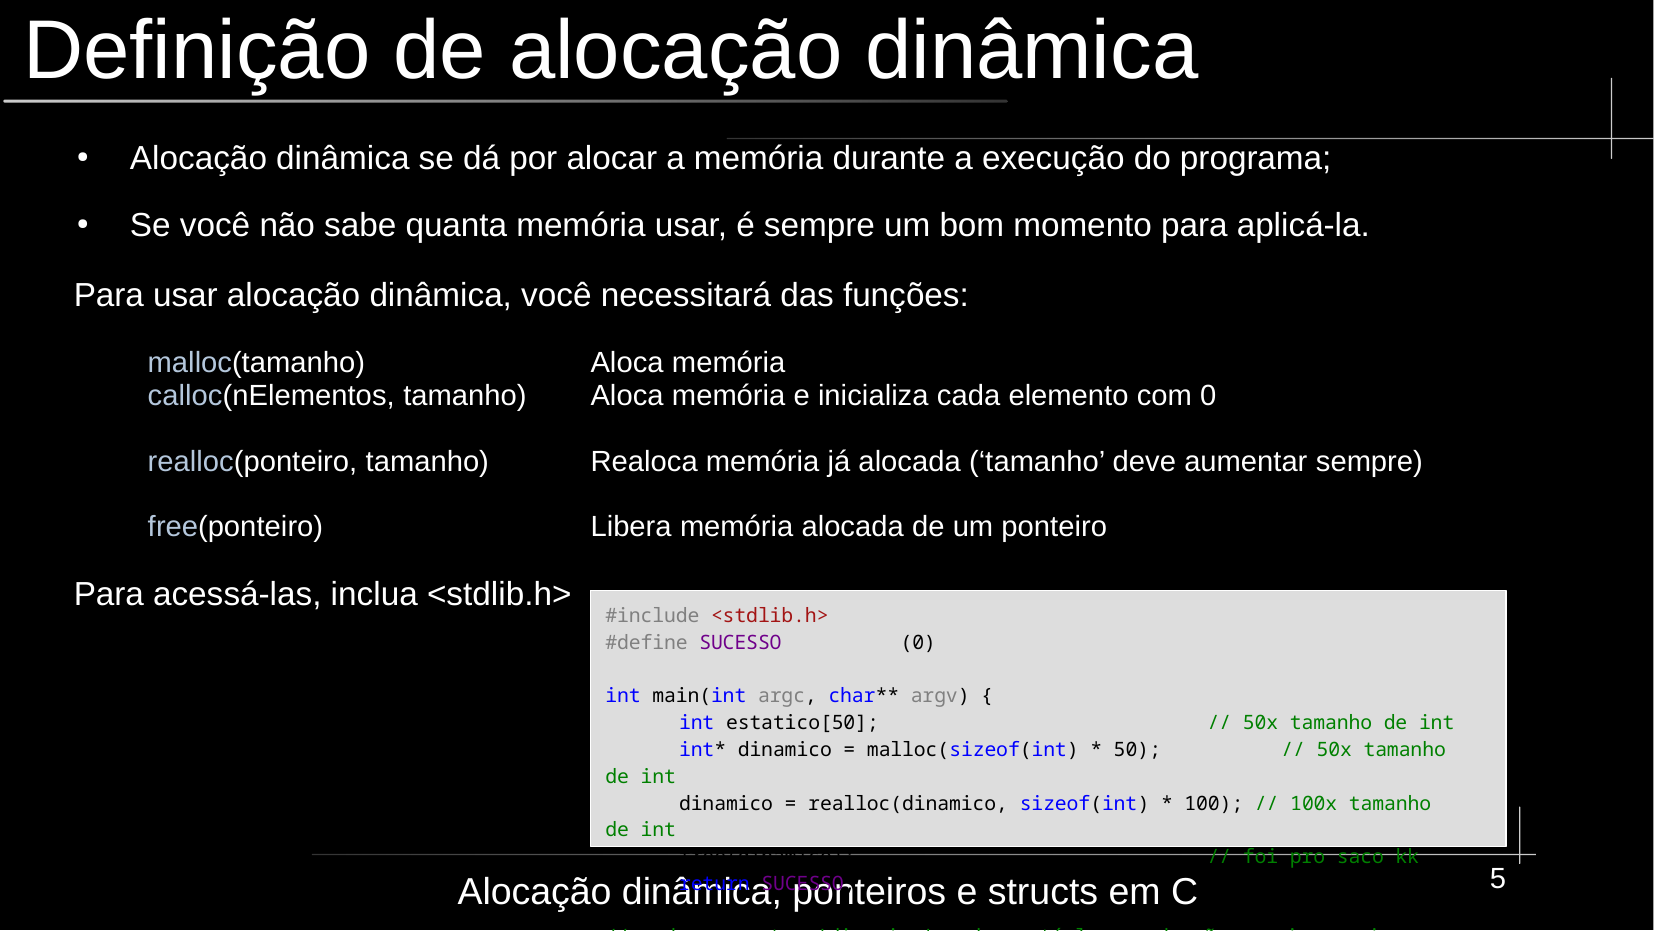

# Definição de alocação dinâmica
Alocação dinâmica se dá por alocar a memória durante a execução do programa;
Se você não sabe quanta memória usar, é sempre um bom momento para aplicá-la.
Para usar alocação dinâmica, você necessitará das funções:
	malloc(tamanho) 			Aloca memória
	calloc(nElementos, tamanho)	Aloca memória e inicializa cada elemento com 0
	realloc(ponteiro, tamanho)		Realoca memória já alocada (‘tamanho’ deve aumentar sempre)
	free(ponteiro)				Libera memória alocada de um ponteiro
Para acessá-las, inclua <stdlib.h>
#include <stdlib.h>
#define SUCESSO		(0)
int main(int argc, char** argv) {
	int estatico[50];					 // 50x tamanho de int
	int* dinamico = malloc(sizeof(int) * 50);		 // 50x tamanho de int
	dinamico = realloc(dinamico, sizeof(int) * 100); // 100x tamanho de int
	free(dinamico);					 // foi pro saco kk
	return SUCESSO;
}
// podes aumentar 'dinamico' e descartá-lo quando não precisar mais
// estatico = paia
5
Alocação dinâmica, ponteiros e structs em C